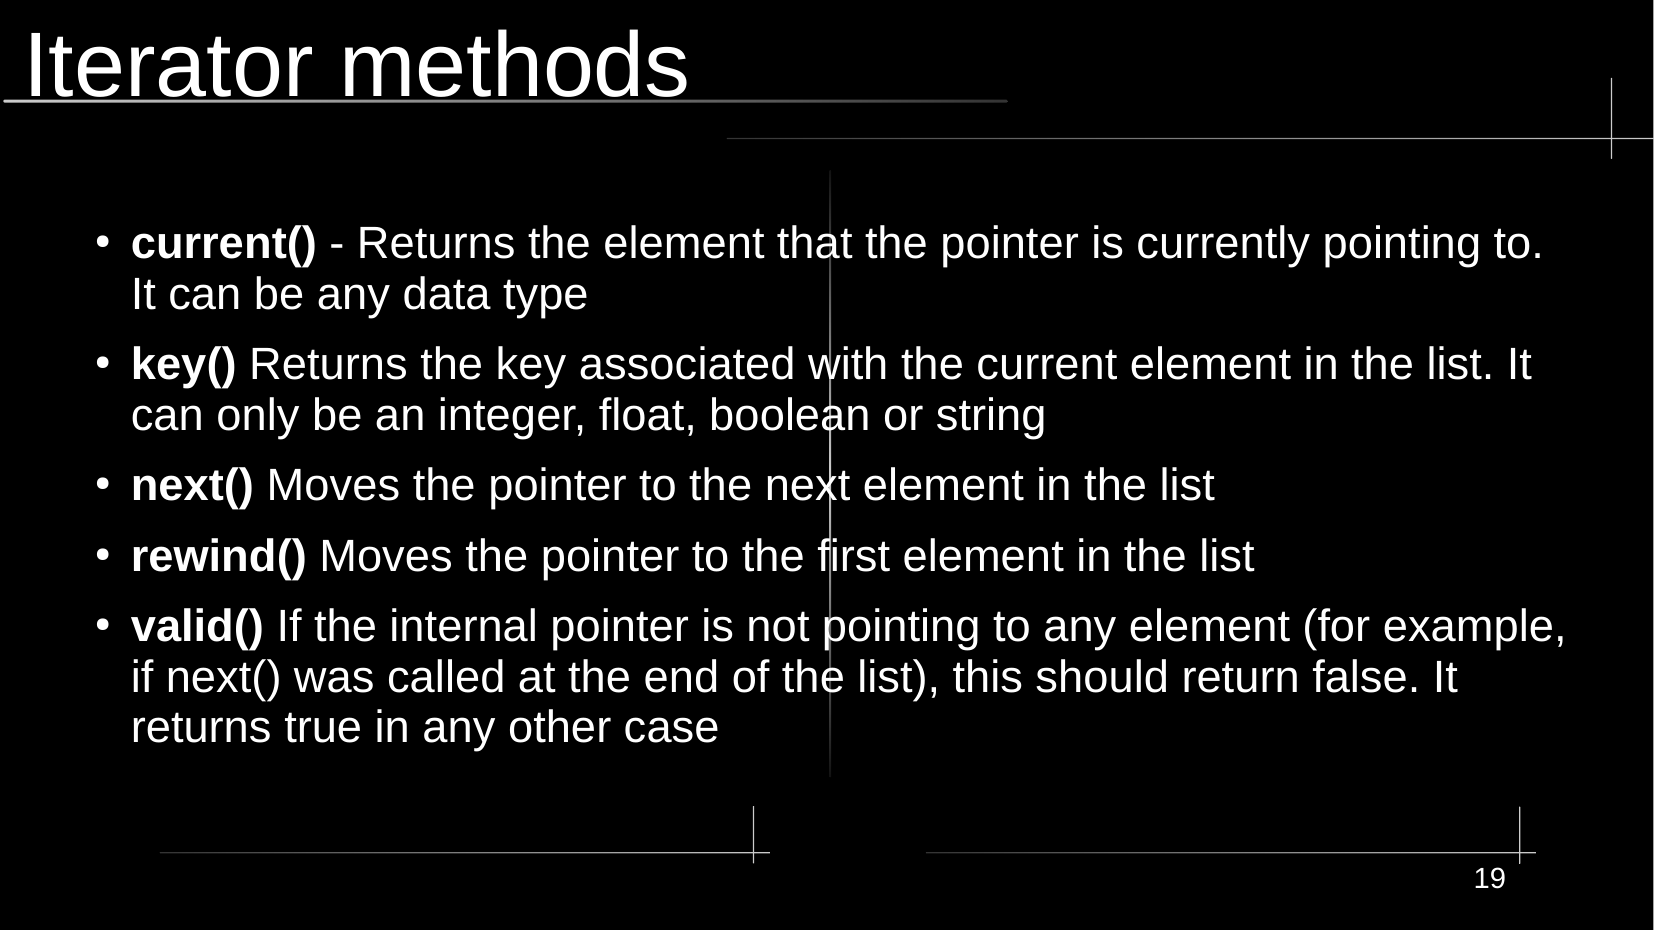

# Iterator methods
current() - Returns the element that the pointer is currently pointing to. It can be any data type
key() Returns the key associated with the current element in the list. It can only be an integer, float, boolean or string
next() Moves the pointer to the next element in the list
rewind() Moves the pointer to the first element in the list
valid() If the internal pointer is not pointing to any element (for example, if next() was called at the end of the list), this should return false. It returns true in any other case
19